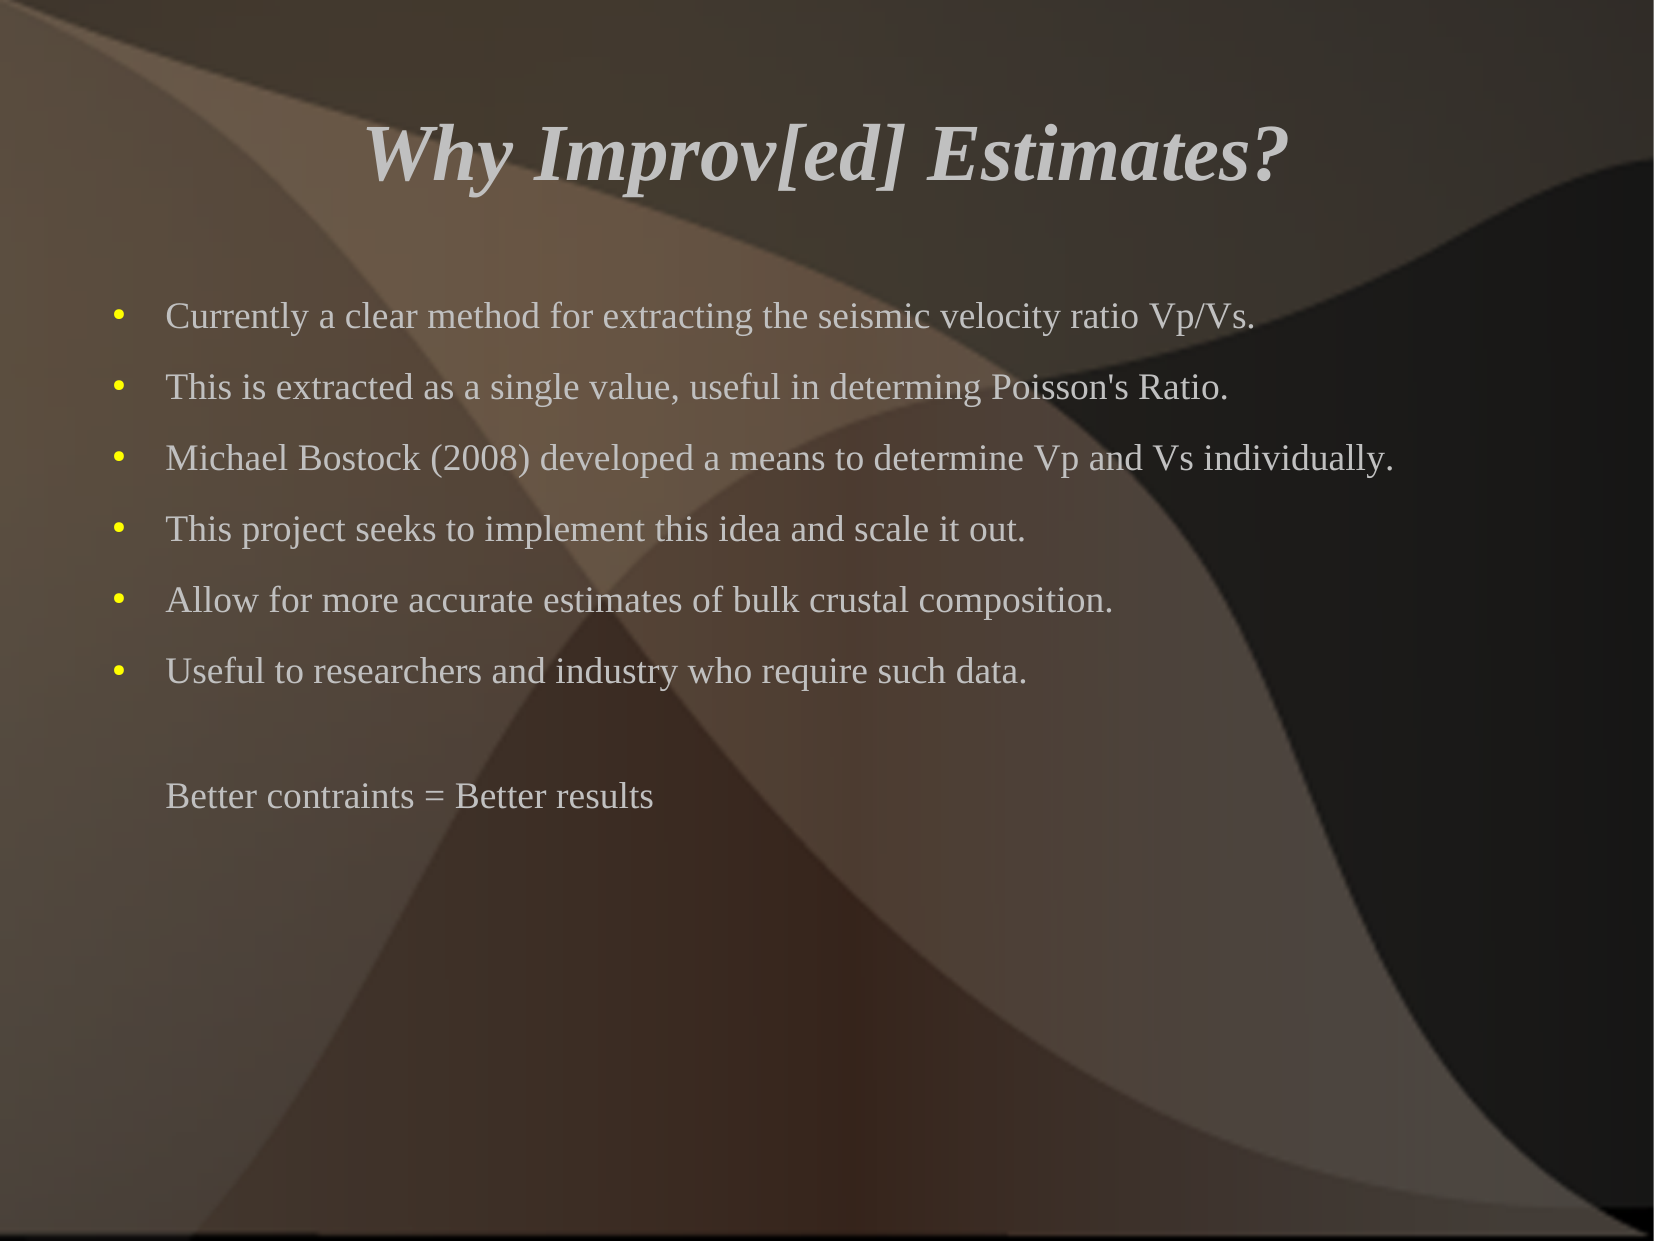

# Why Improv[ed] Estimates?
Currently a clear method for extracting the seismic velocity ratio Vp/Vs.
This is extracted as a single value, useful in determing Poisson's Ratio.
Michael Bostock (2008) developed a means to determine Vp and Vs individually.
This project seeks to implement this idea and scale it out.
Allow for more accurate estimates of bulk crustal composition.
Useful to researchers and industry who require such data.
Better contraints = Better results